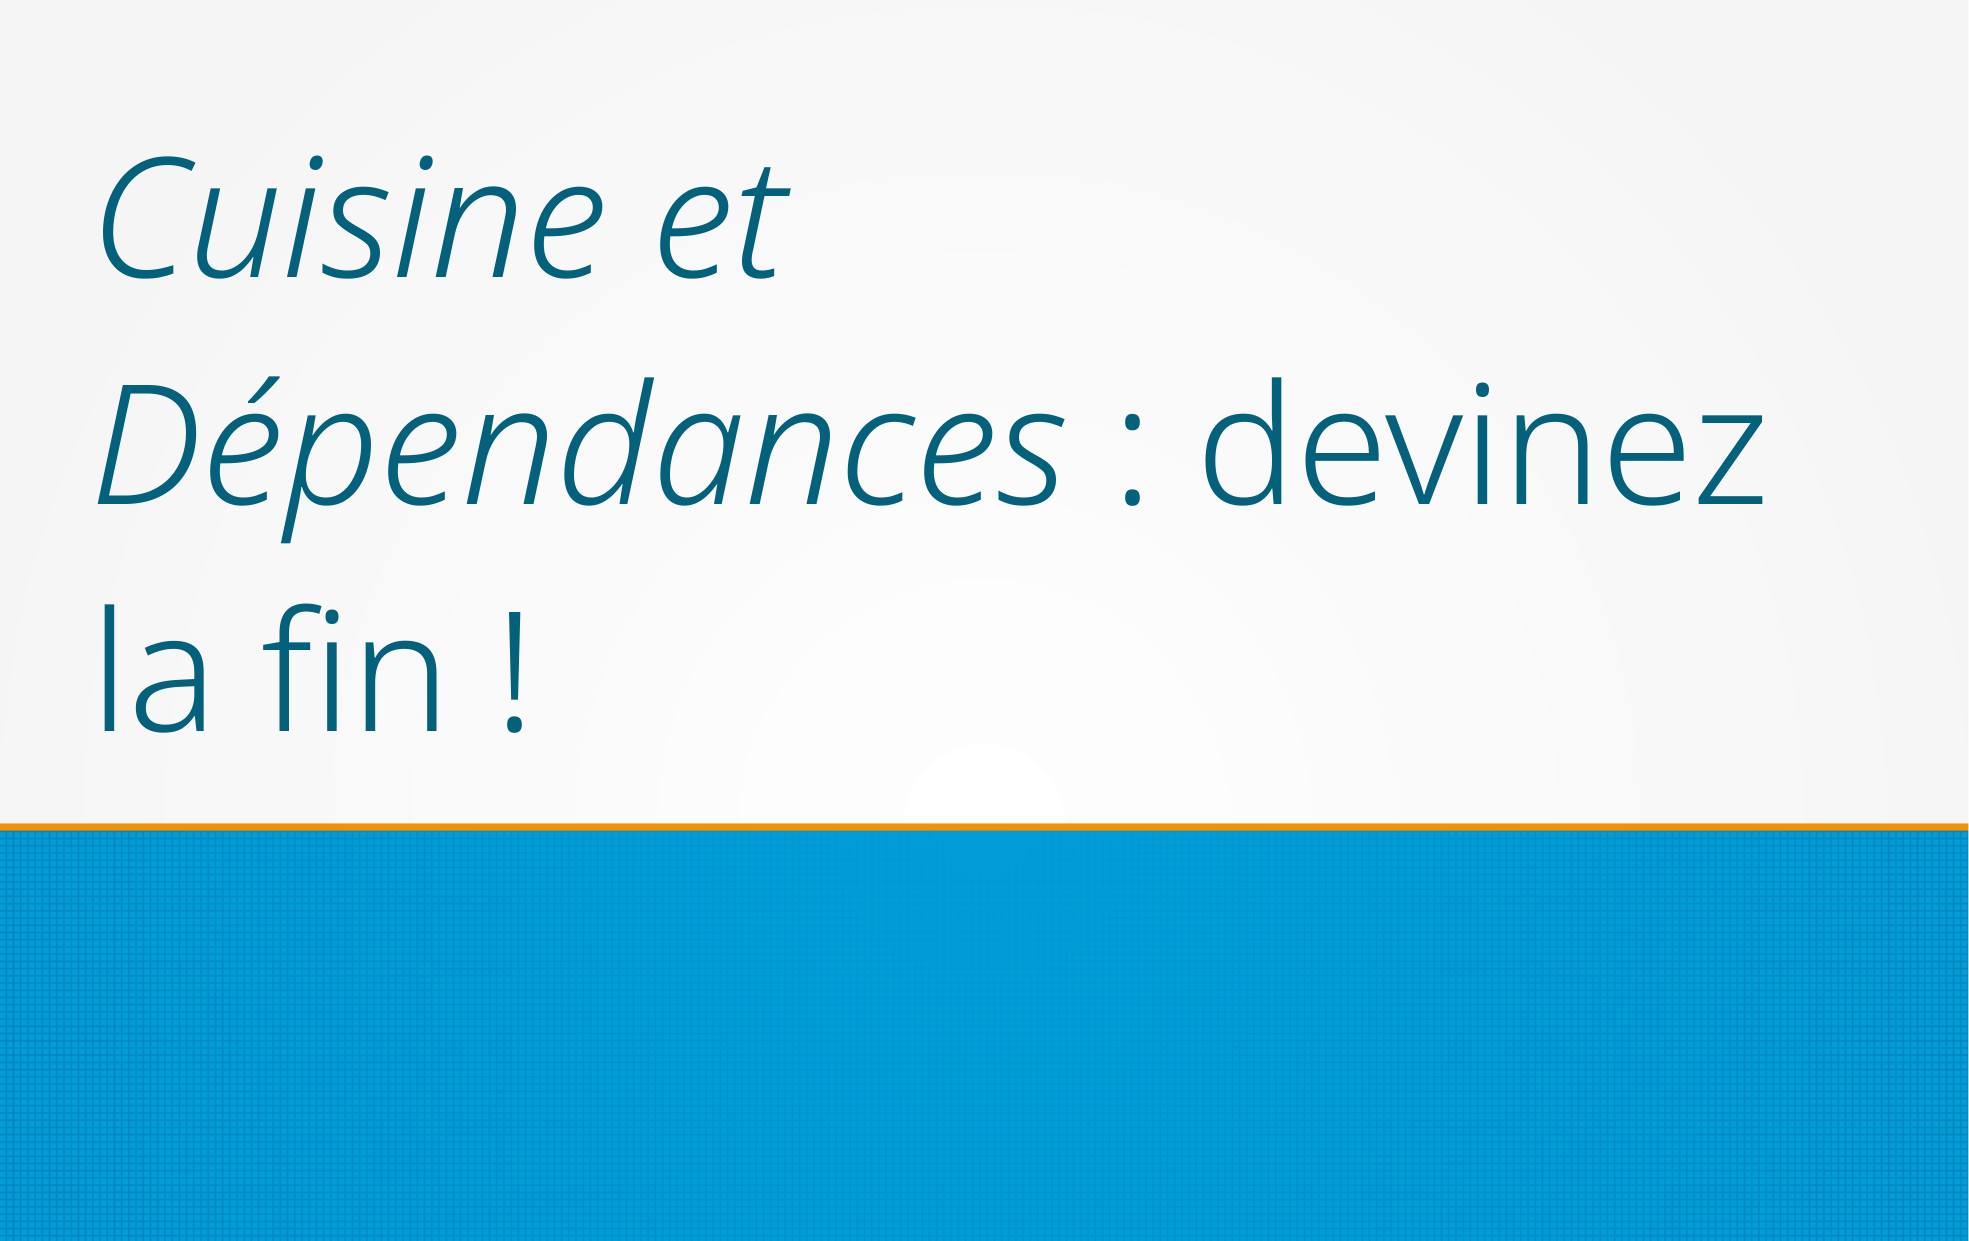

# Cuisine et Dépendances : devinez la fin !